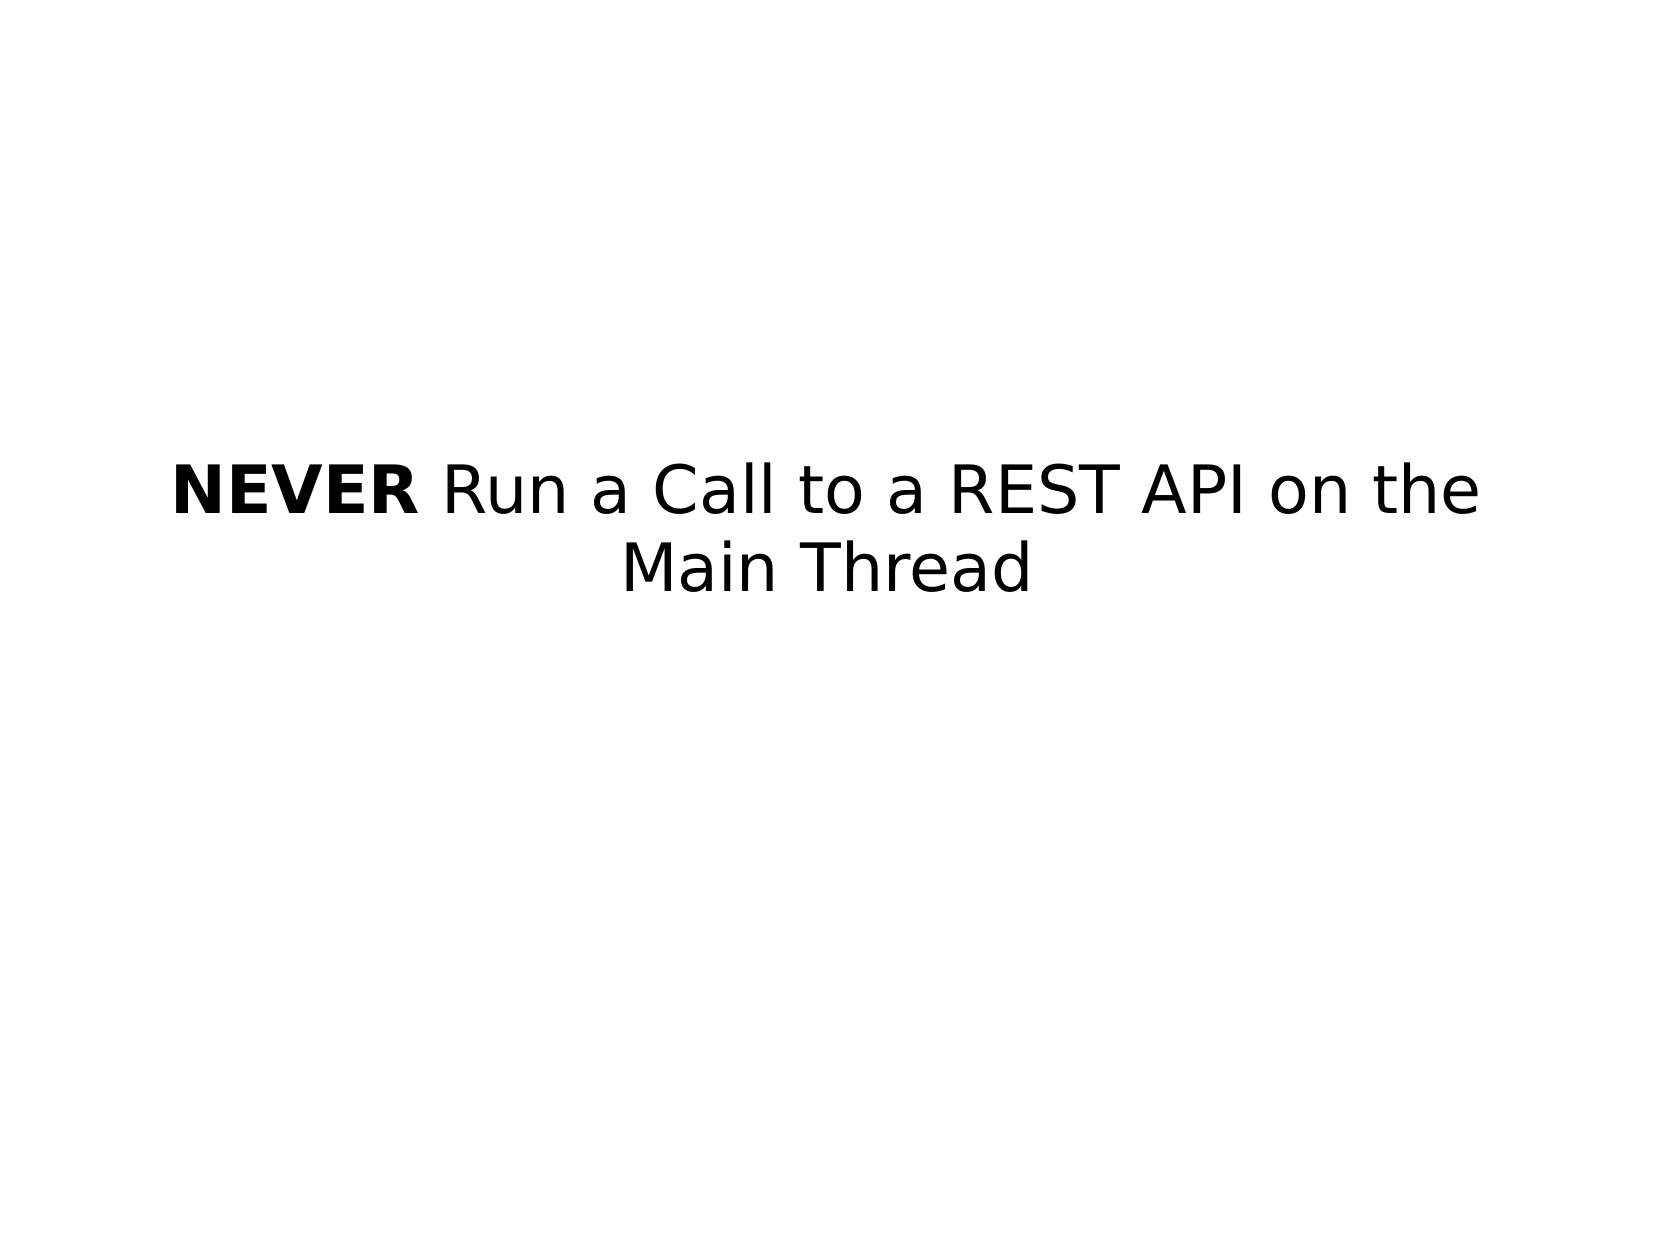

# NEVER Run a Call to a REST API on the Main Thread